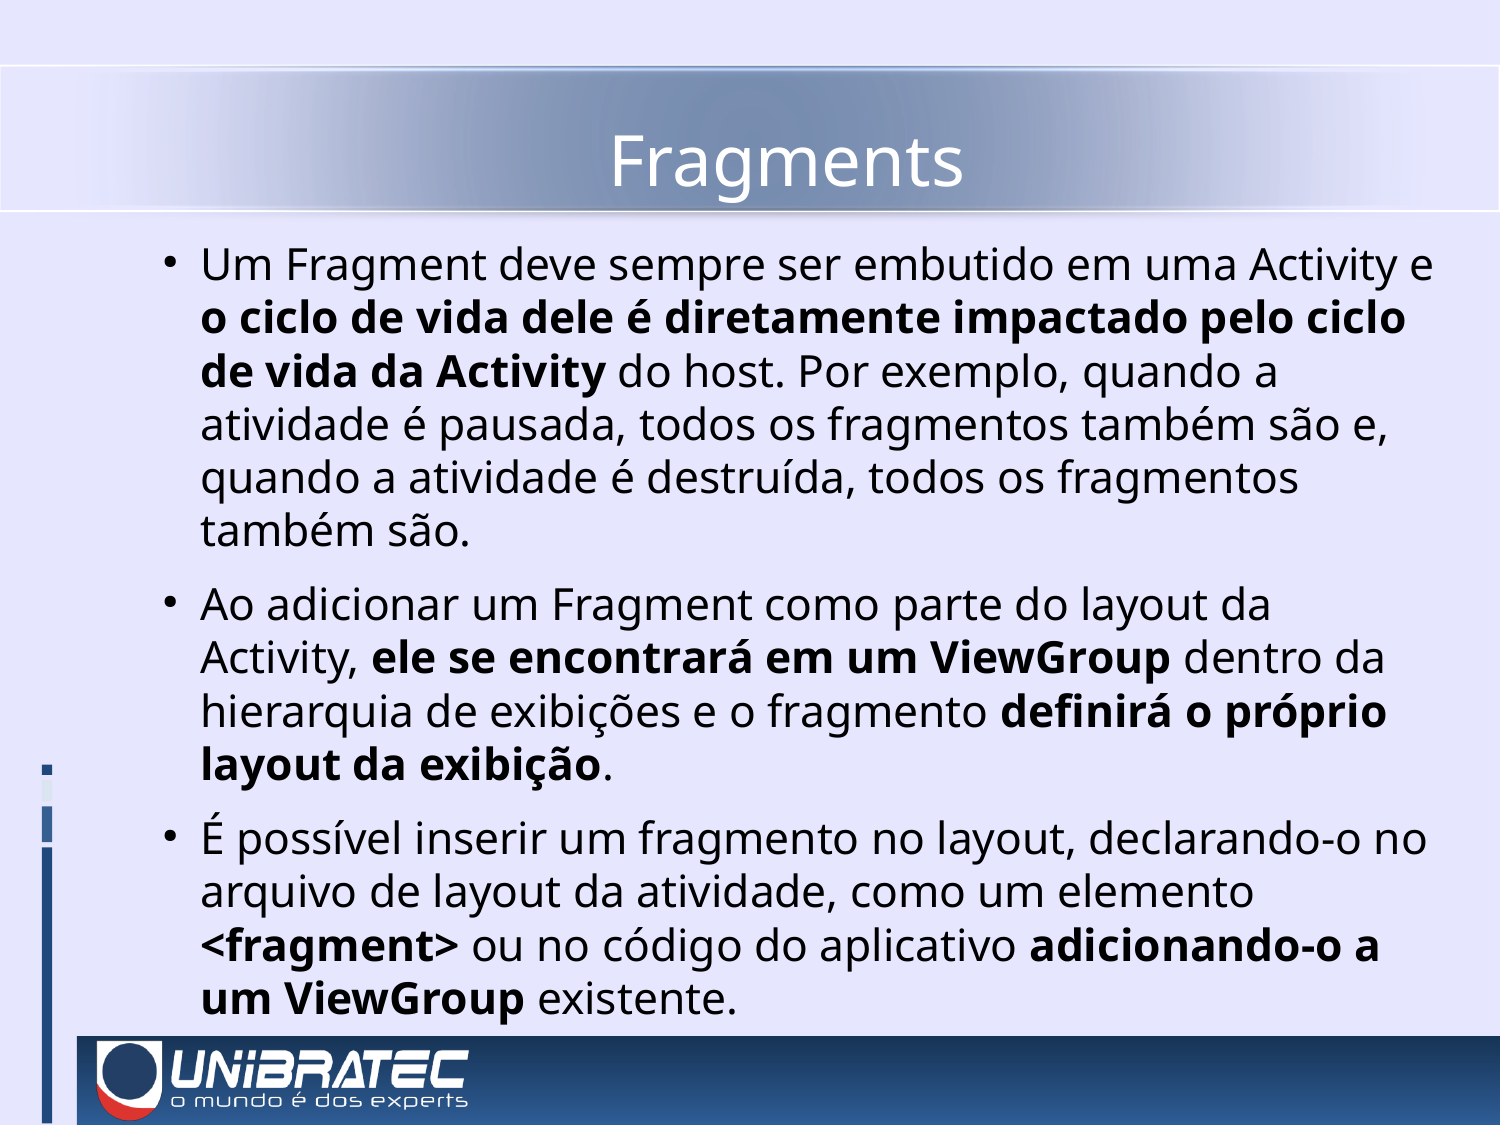

# Fragments
Um Fragment deve sempre ser embutido em uma Activity e o ciclo de vida dele é diretamente impactado pelo ciclo de vida da Activity do host. Por exemplo, quando a atividade é pausada, todos os fragmentos também são e, quando a atividade é destruída, todos os fragmentos também são.
Ao adicionar um Fragment como parte do layout da Activity, ele se encontrará em um ViewGroup dentro da hierarquia de exibições e o fragmento definirá o próprio layout da exibição.
É possível inserir um fragmento no layout, declarando-o no arquivo de layout da atividade, como um elemento <fragment> ou no código do aplicativo adicionando-o a um ViewGroup existente.